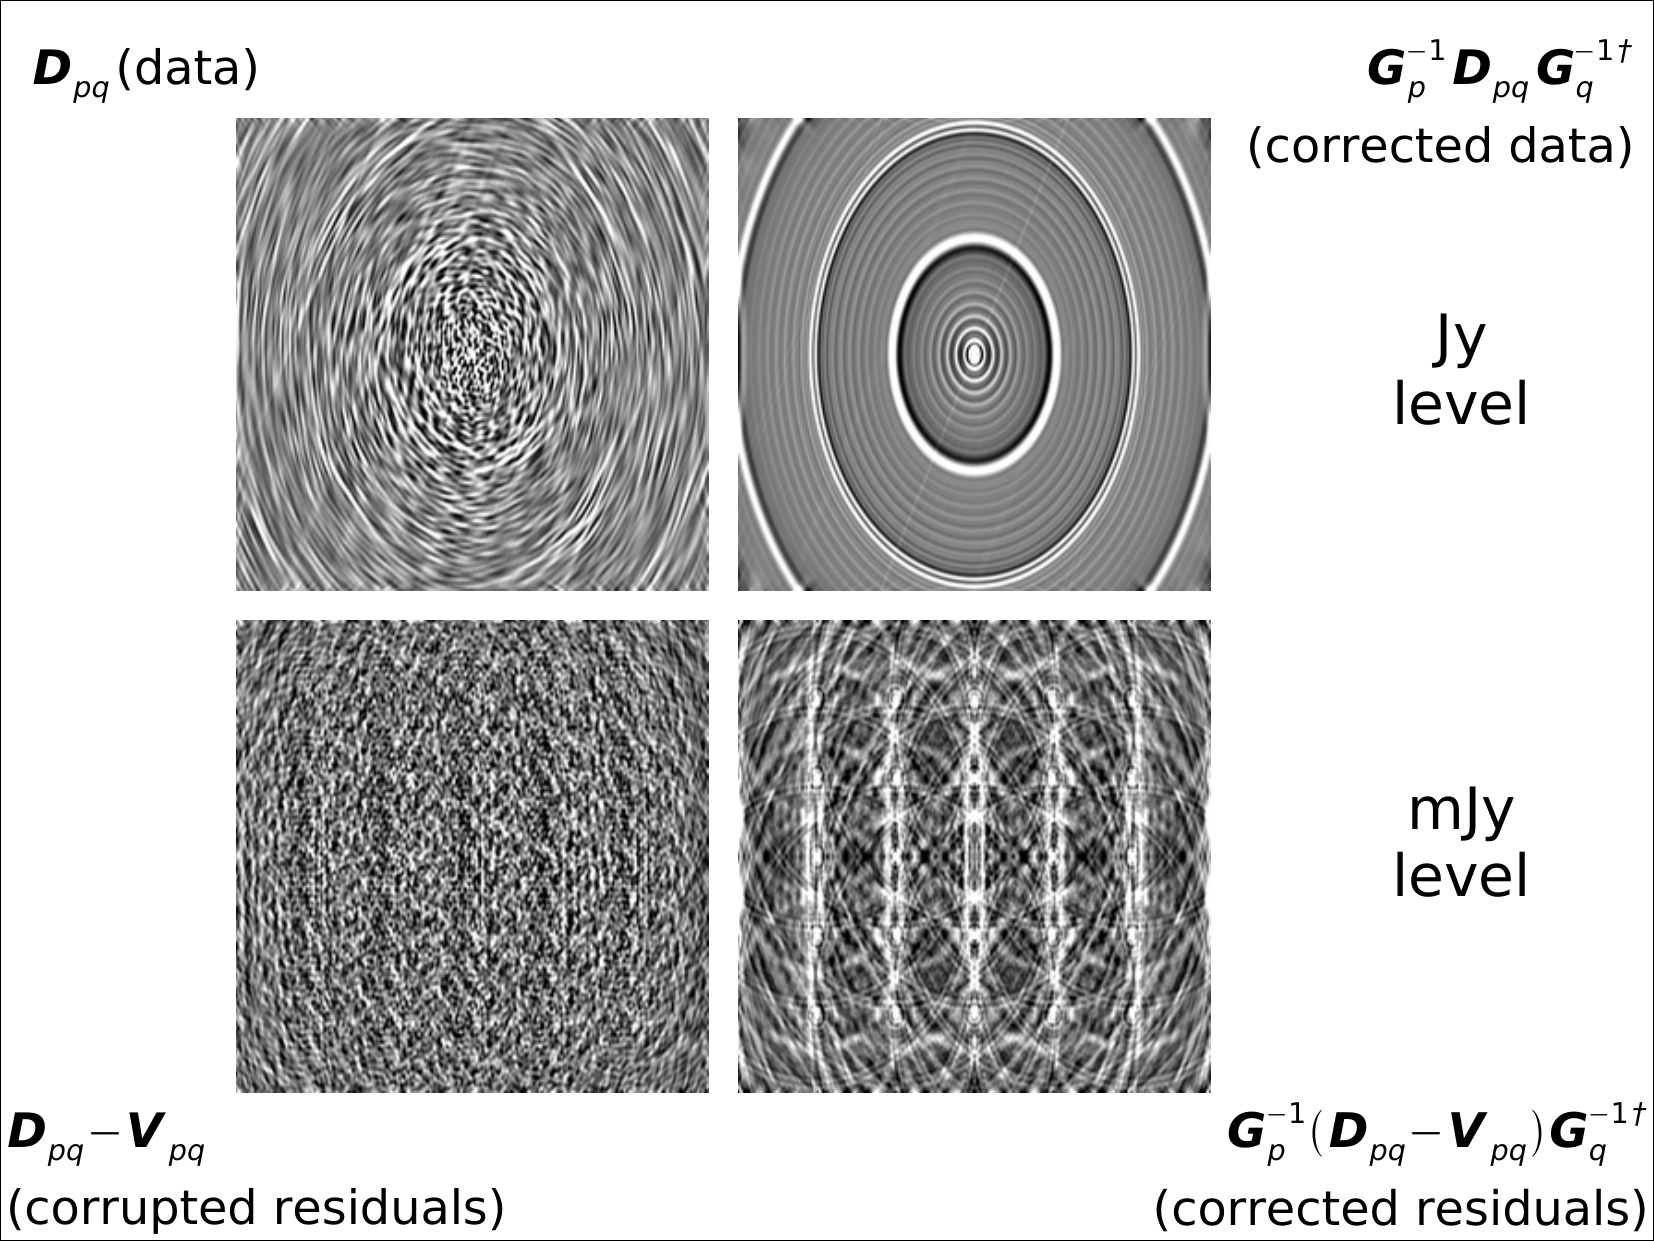

Jy
level
mJy
level
O. Smirnov - M.E. & MeqTrees - GLOW2010
92